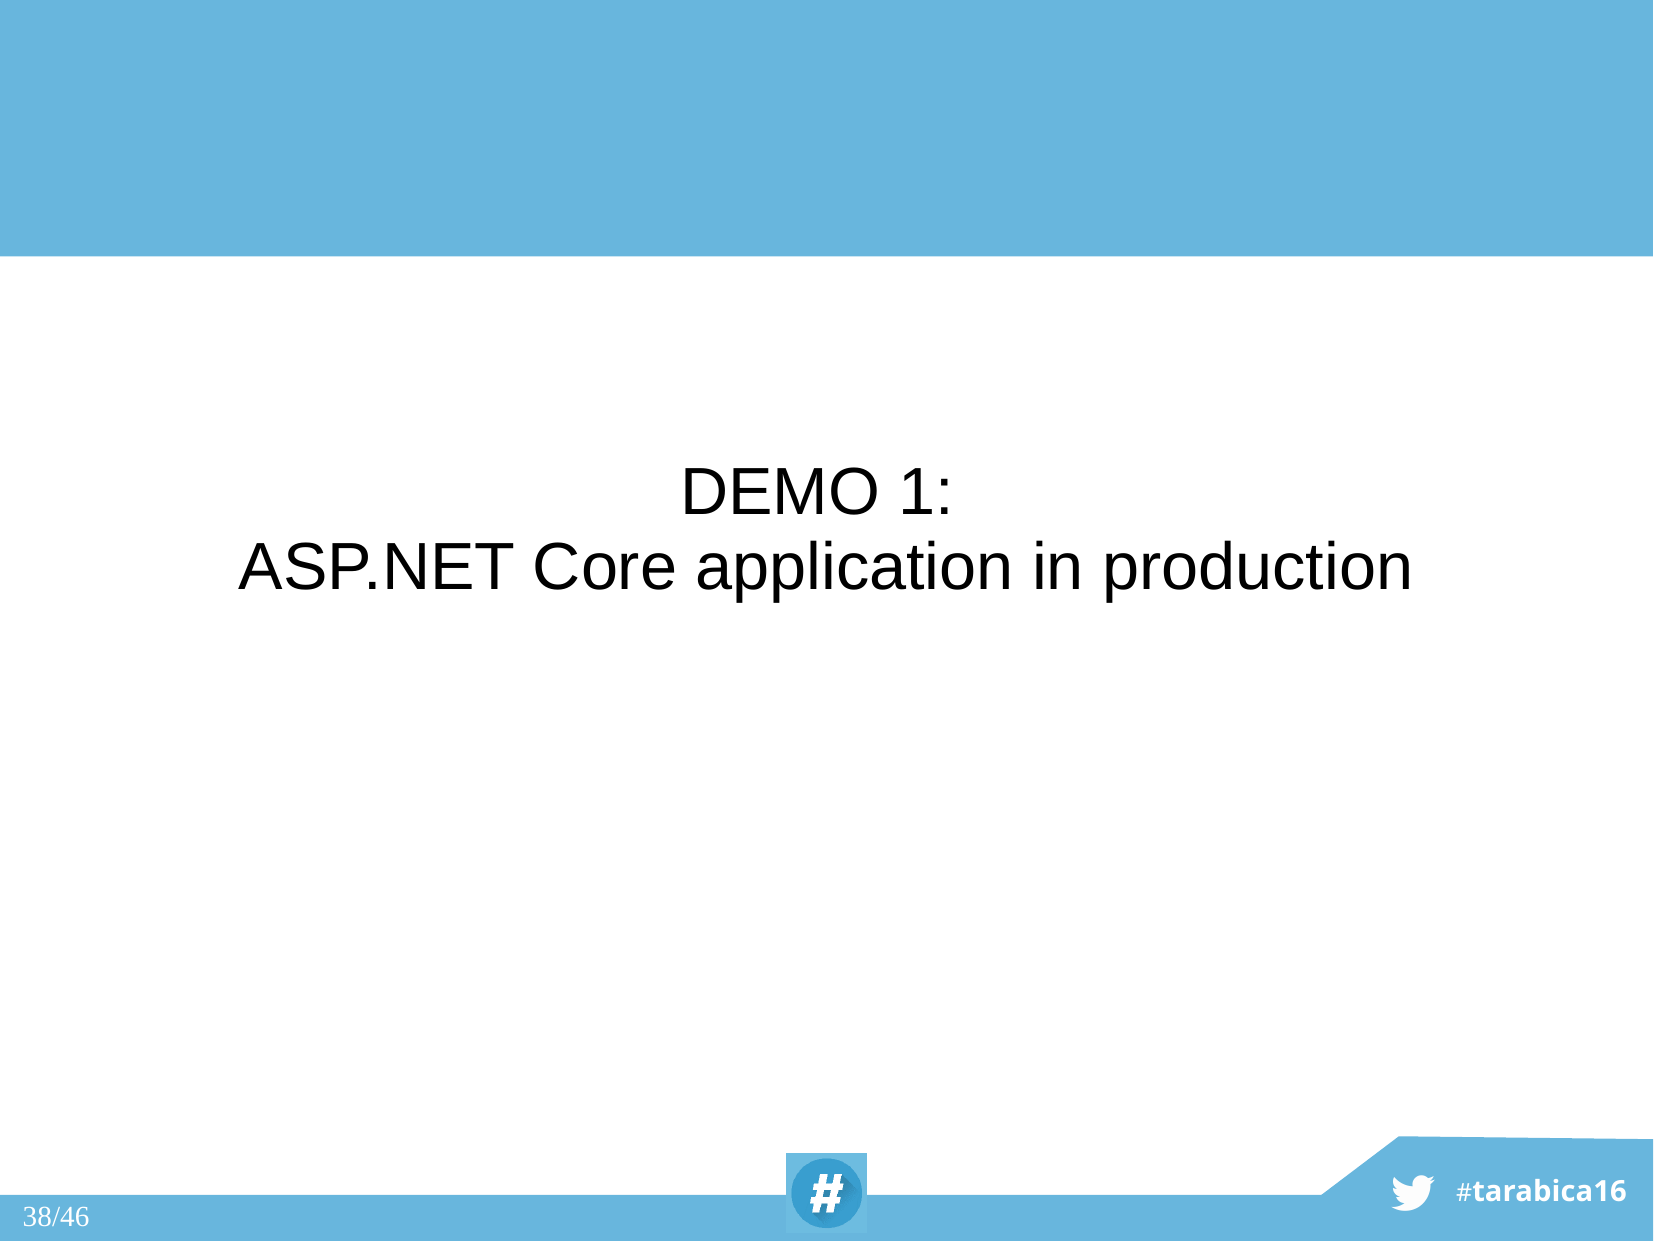

# DEMO 1:
ASP.NET Core application in production
38